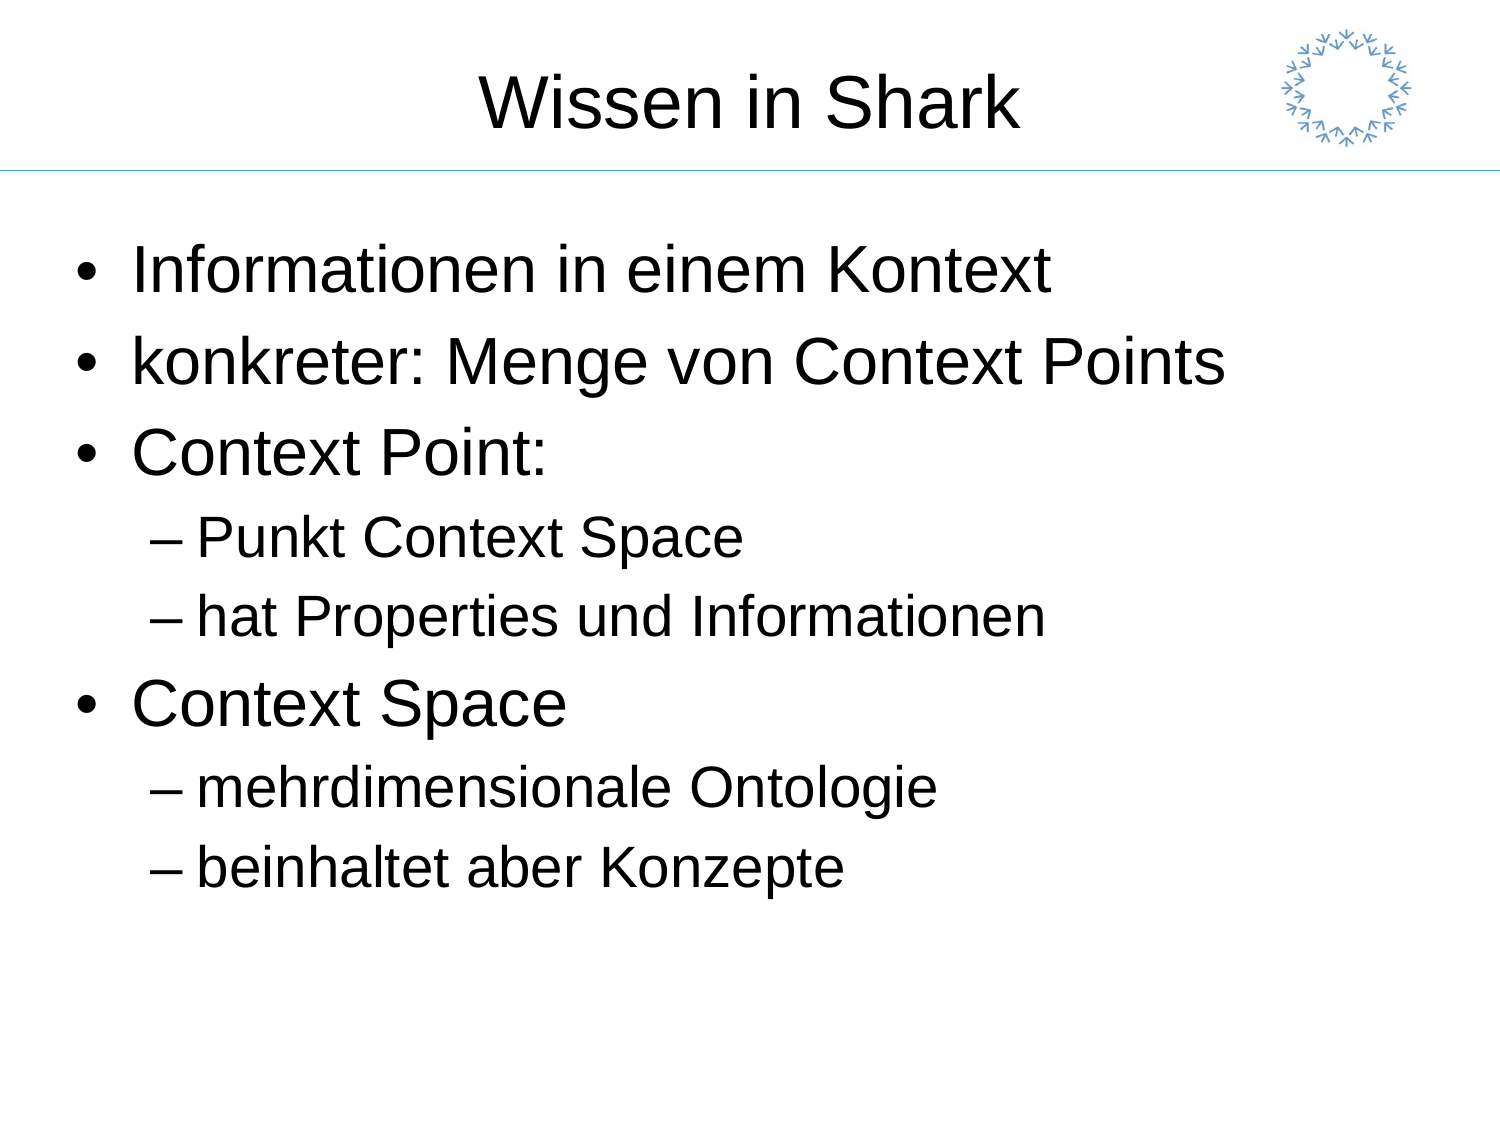

# Wissen in Shark
Informationen in einem Kontext
konkreter: Menge von Context Points
Context Point:
Punkt Context Space
hat Properties und Informationen
Context Space
mehrdimensionale Ontologie
beinhaltet aber Konzepte